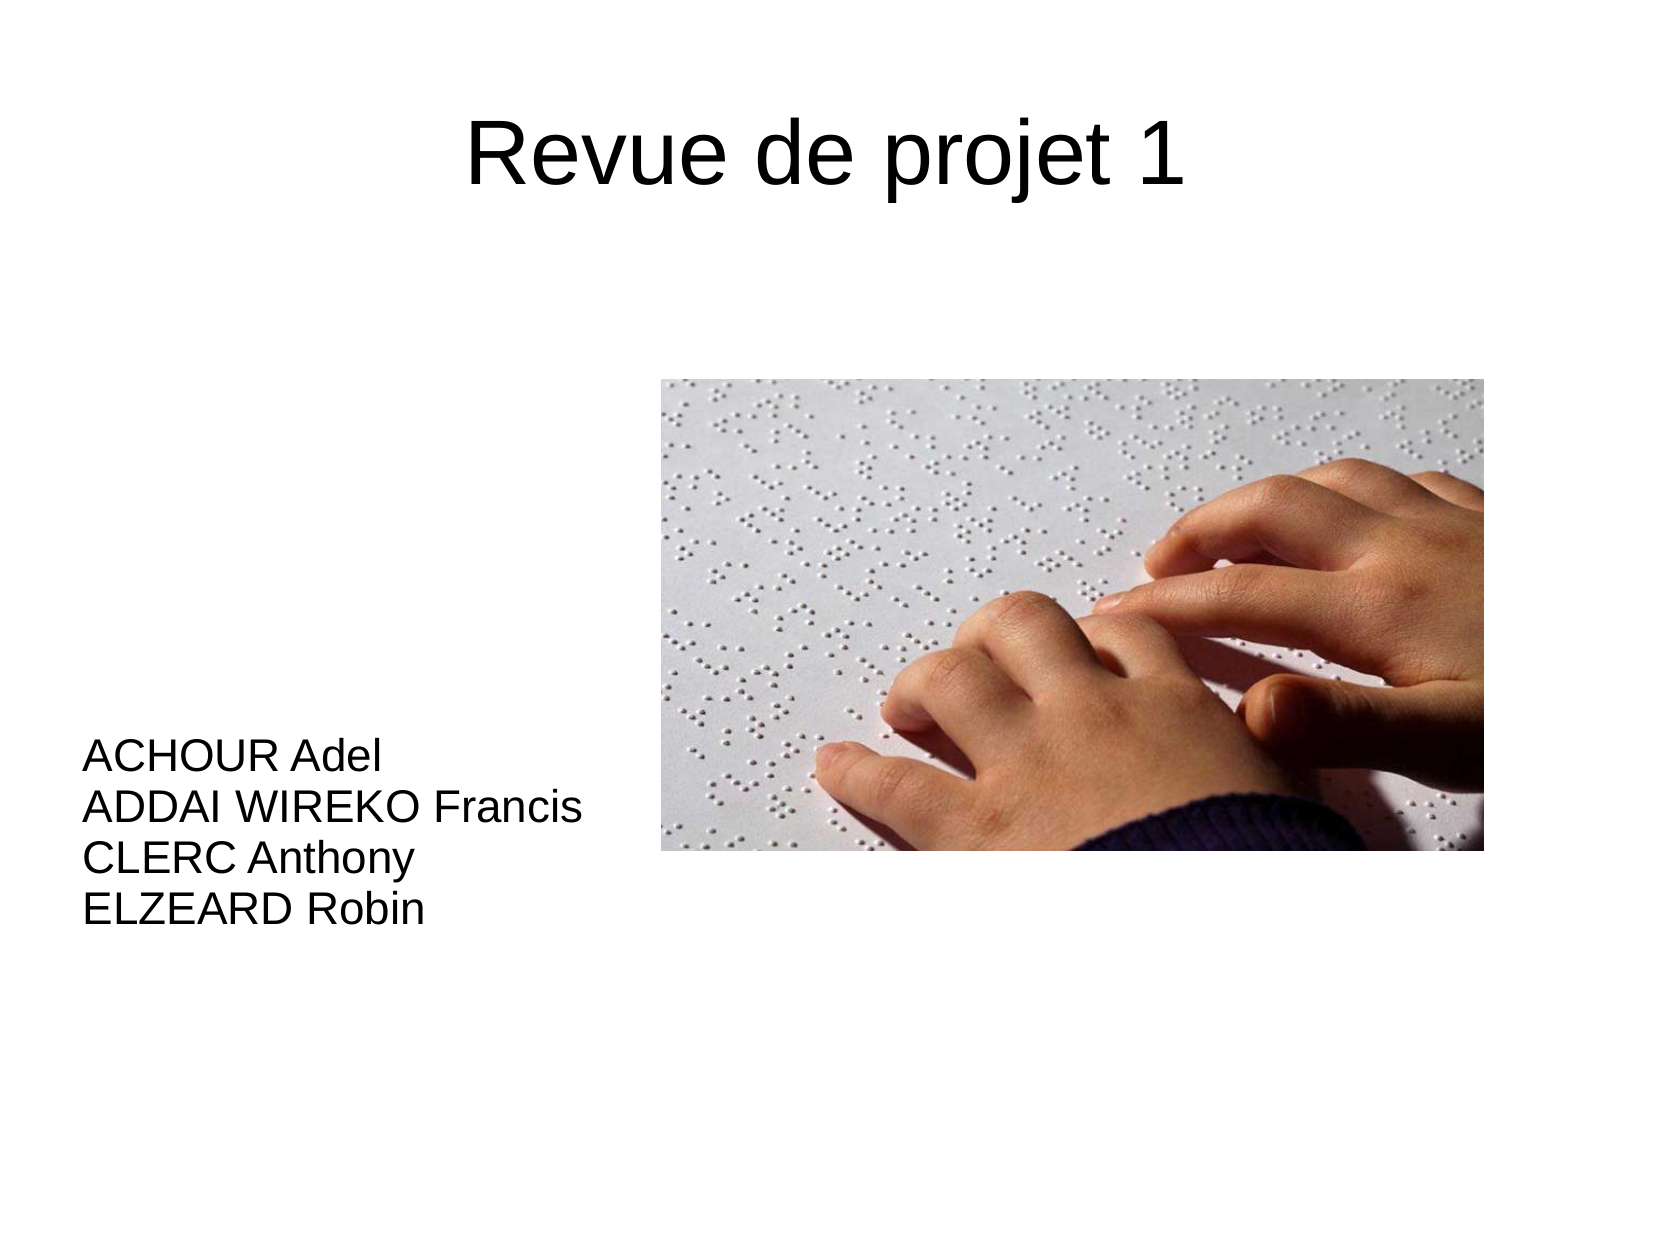

# Revue de projet 1
ACHOUR Adel
ADDAI WIREKO Francis
CLERC Anthony
ELZEARD Robin